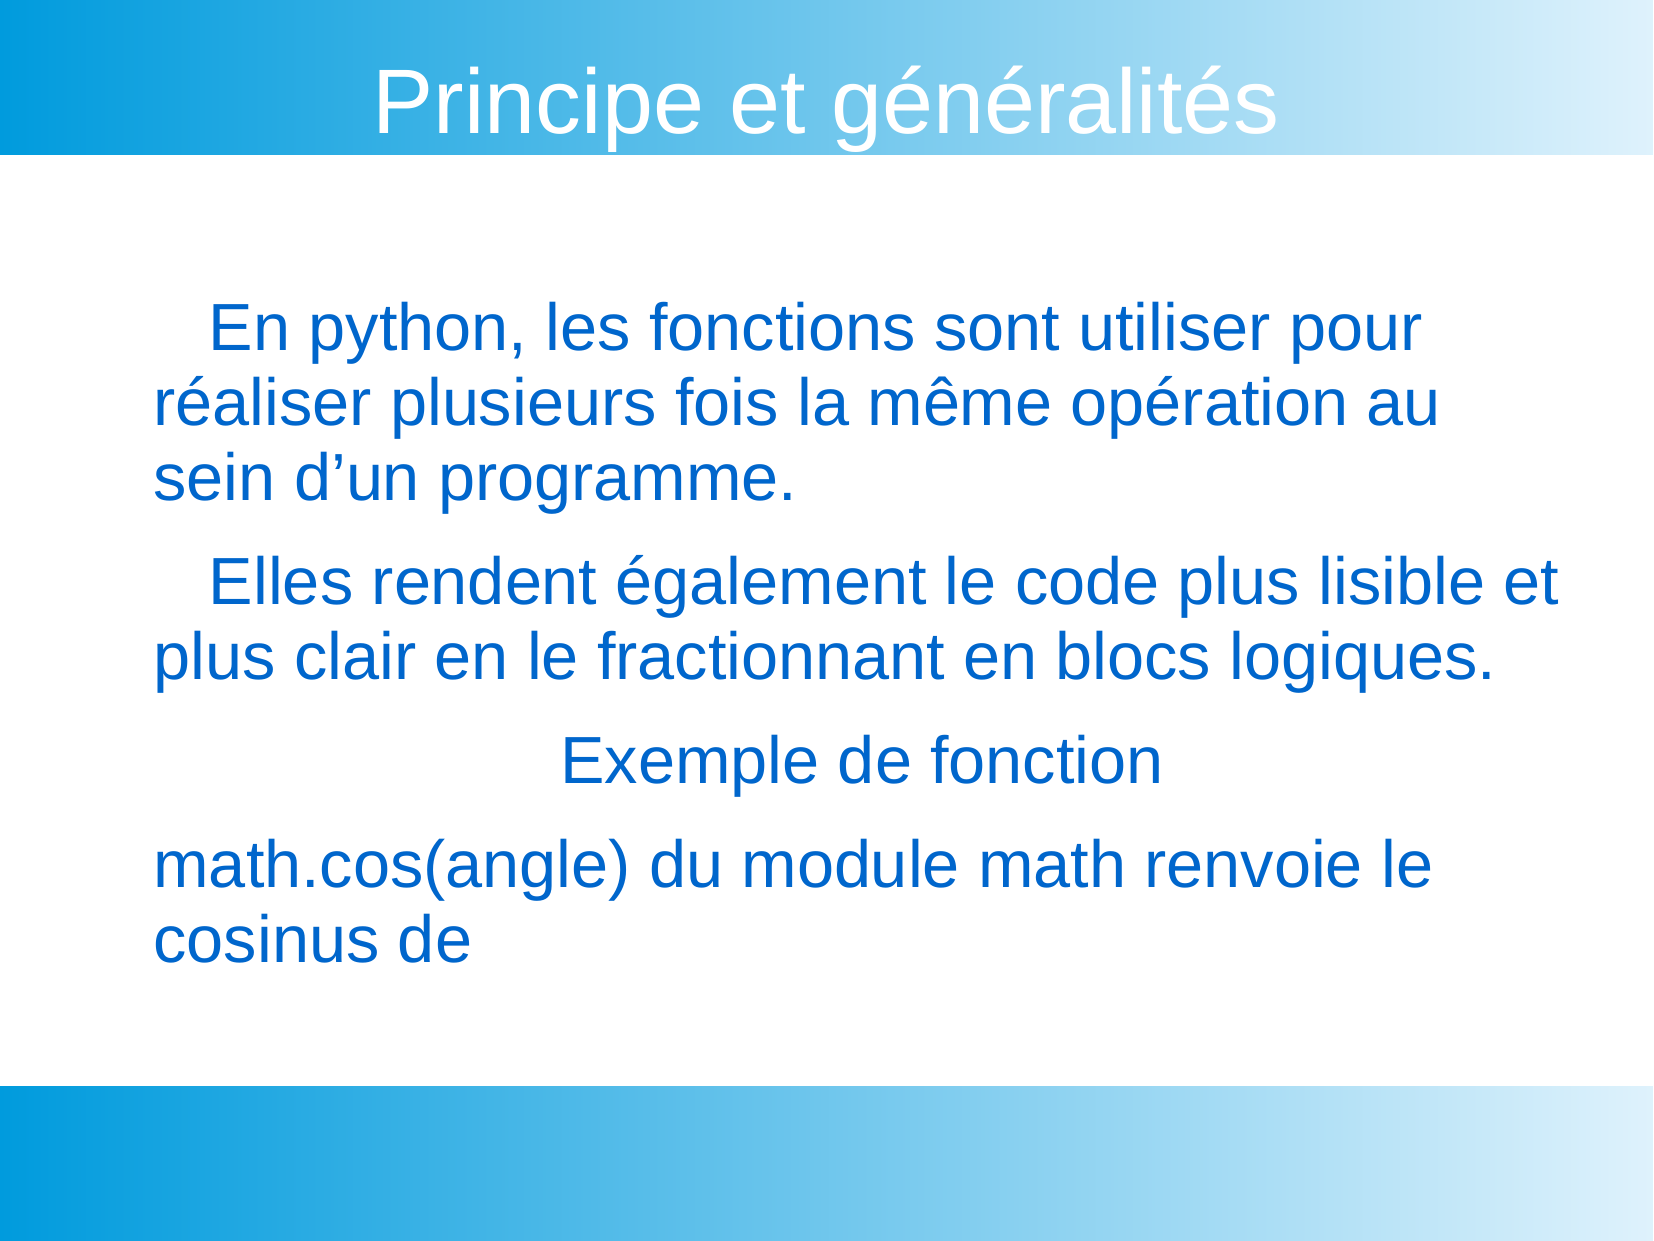

# Principe et généralités
 En python, les fonctions sont utiliser pour réaliser plusieurs fois la même opération au sein d’un programme.
 Elles rendent également le code plus lisible et plus clair en le fractionnant en blocs logiques.
Exemple de fonction
math.cos(angle) du module math renvoie le cosinus de